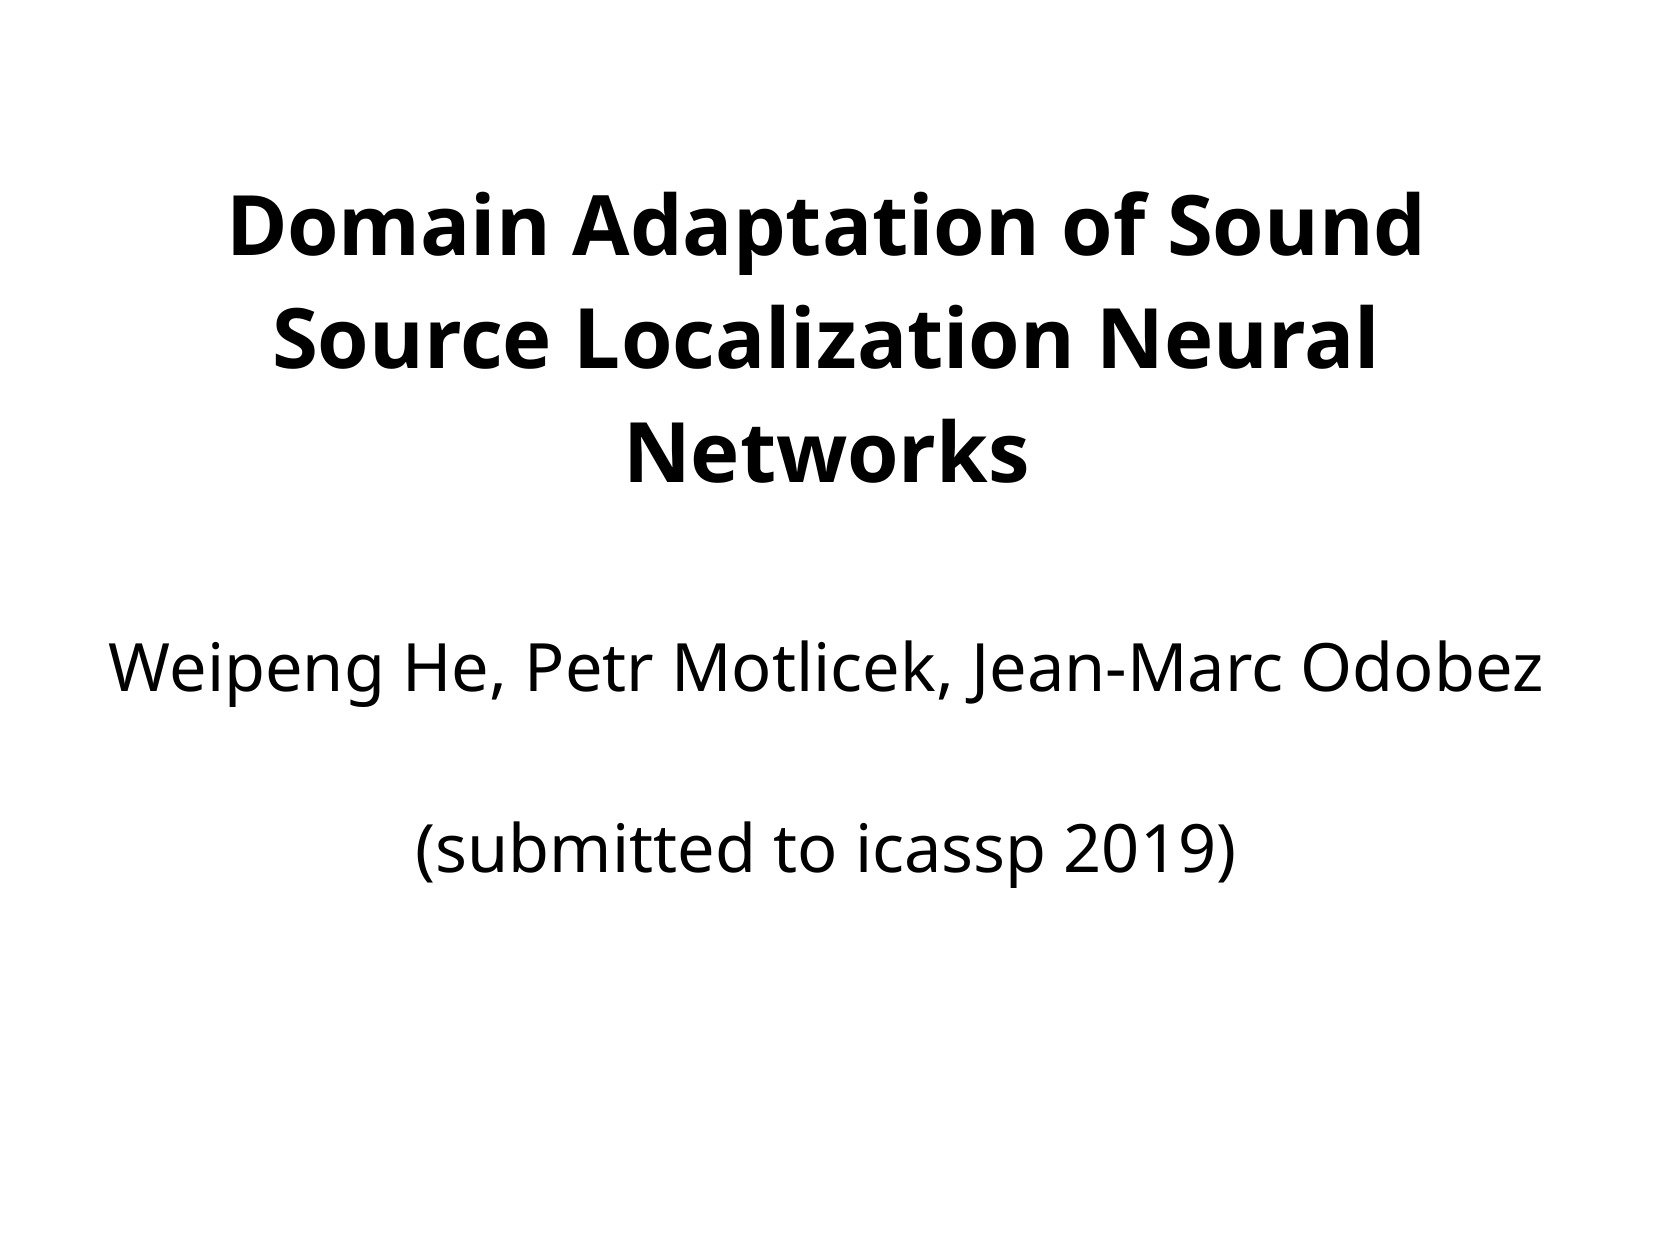

# Domain Adaptation of Sound Source Localization Neural Networks
Weipeng He, Petr Motlicek, Jean-Marc Odobez
(submitted to icassp 2019)